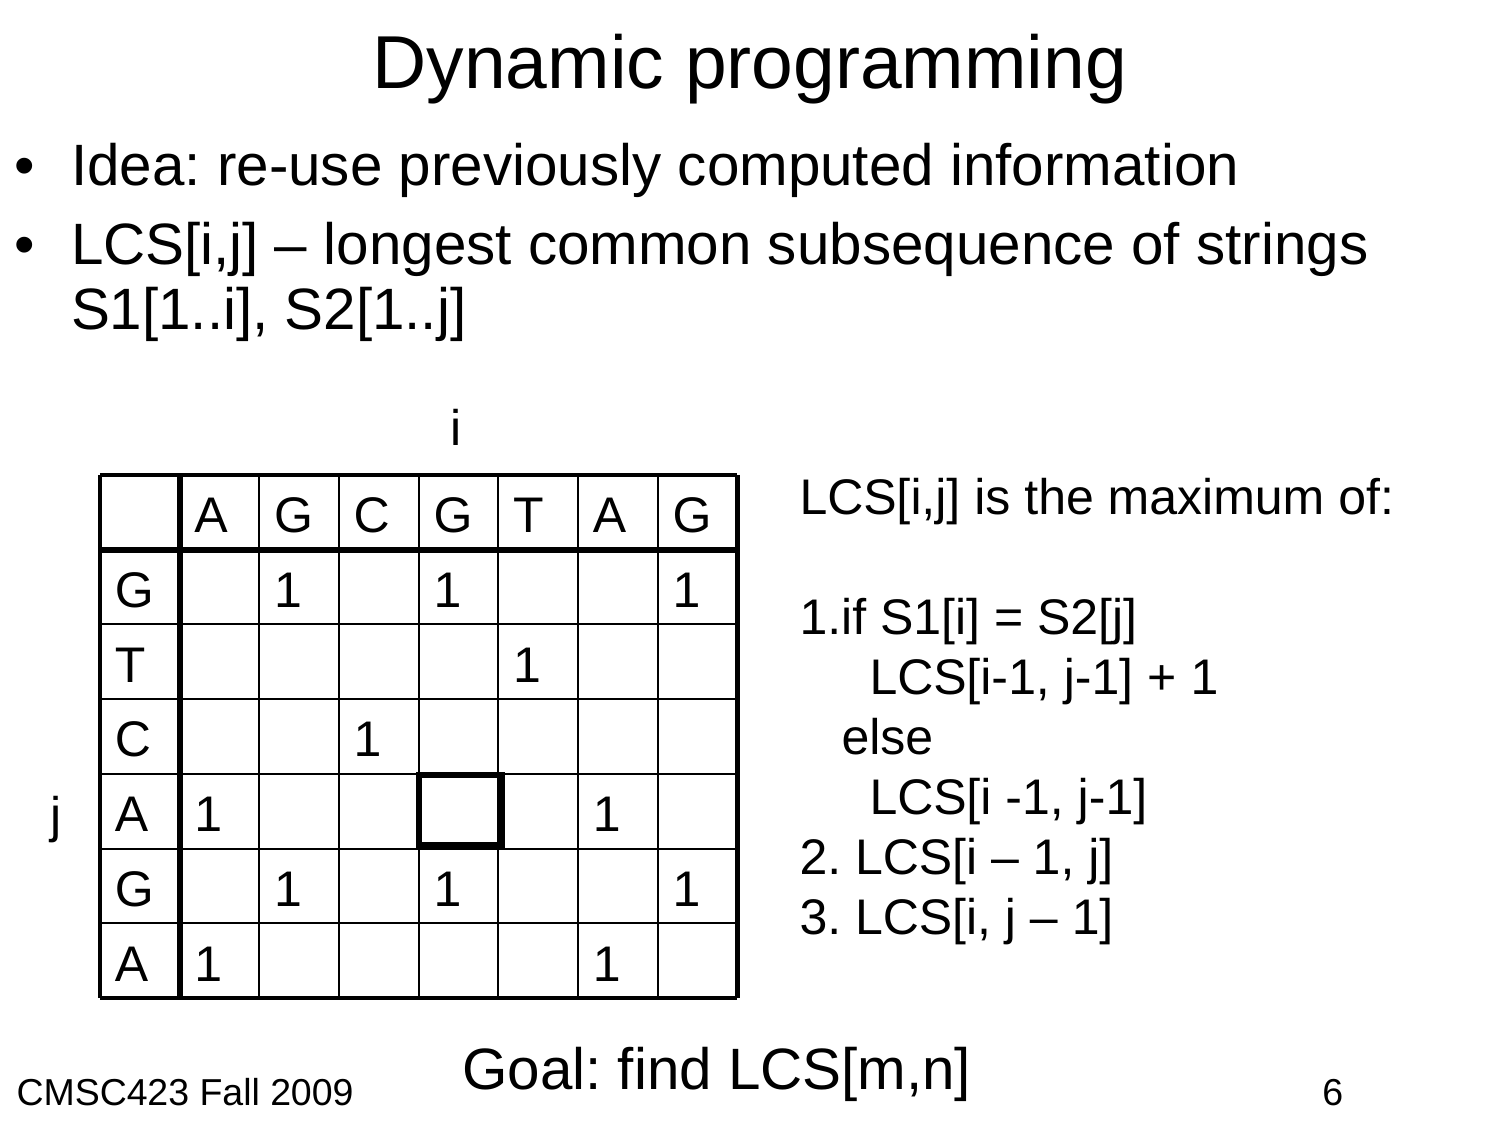

# Dynamic programming
Idea: re-use previously computed information
LCS[i,j] – longest common subsequence of strings S1[1..i], S2[1..j]
i
LCS[i,j] is the maximum of:
1.if S1[i] = S2[j]
 LCS[i-1, j-1] + 1
 else
 LCS[i -1, j-1]
2. LCS[i – 1, j]
3. LCS[i, j – 1]
A
G
C
G
T
A
G
G
1
1
1
T
1
C
1
A
1
1
G
1
1
1
A
1
1
j
Goal: find LCS[m,n]
CMSC423 Fall 2009
6